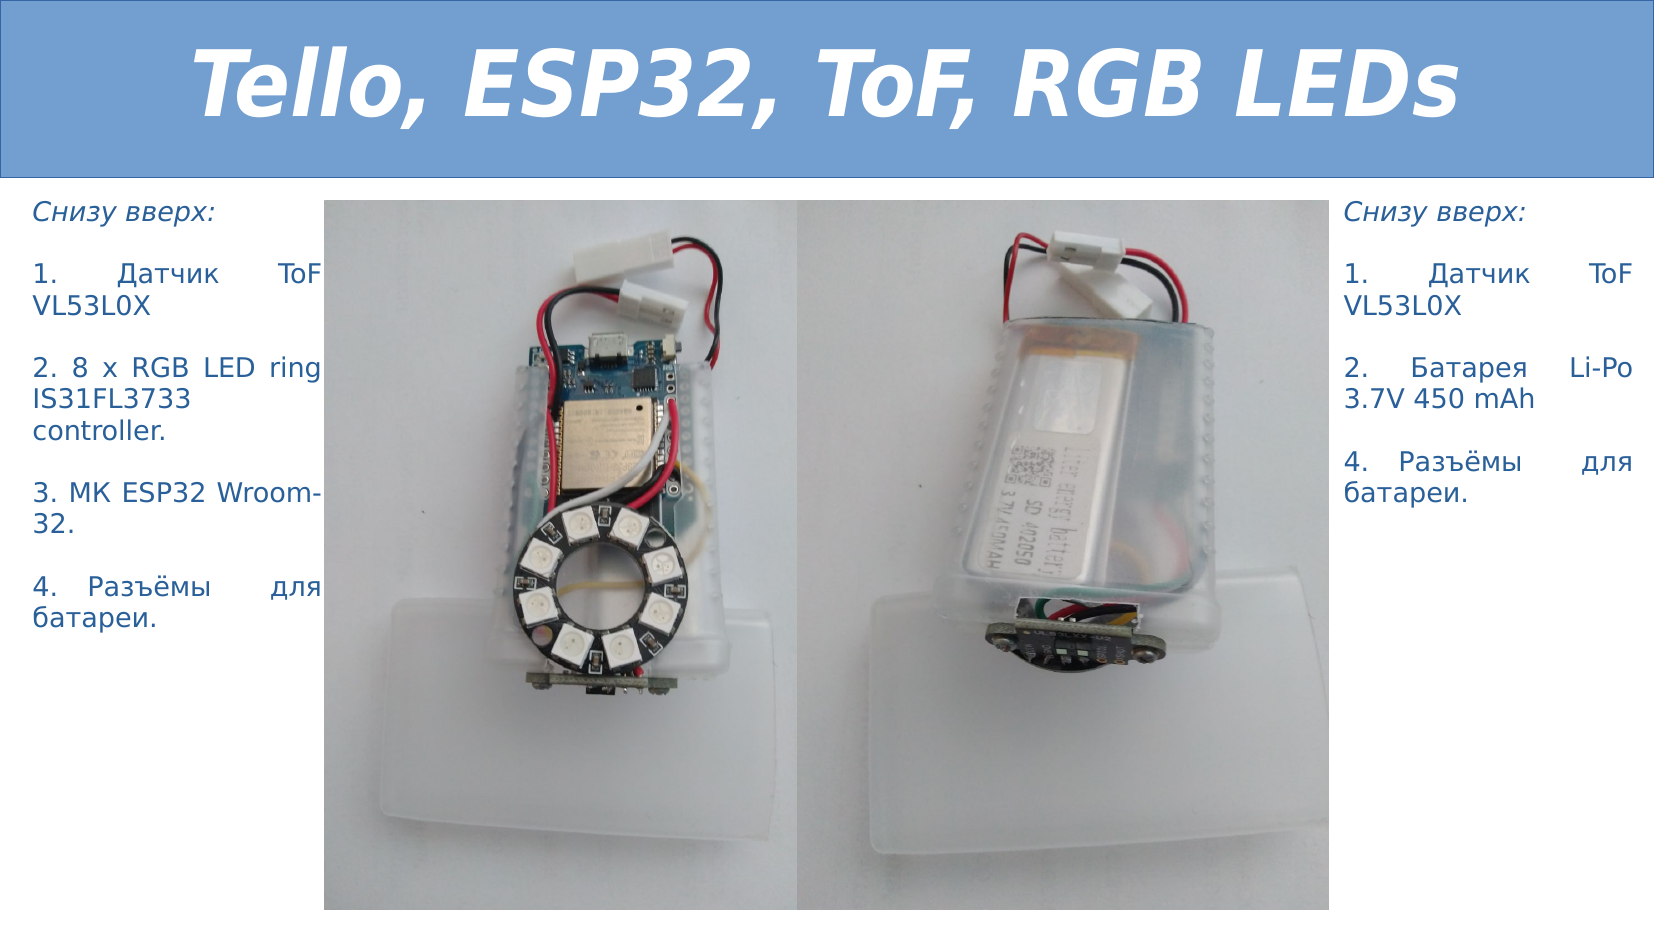

Tello, ESP32, ToF, RGB LEDs
Снизу вверх:
1. Датчик ToF VL53L0X
2. 8 x RGB LED ring IS31FL3733 controller.
3. МК ESP32 Wroom-32.
4. Разъёмы для батареи.
Снизу вверх:
1. Датчик ToF VL53L0X
2. Батарея Li-Po 3.7V 450 mAh
4. Разъёмы для батареи.